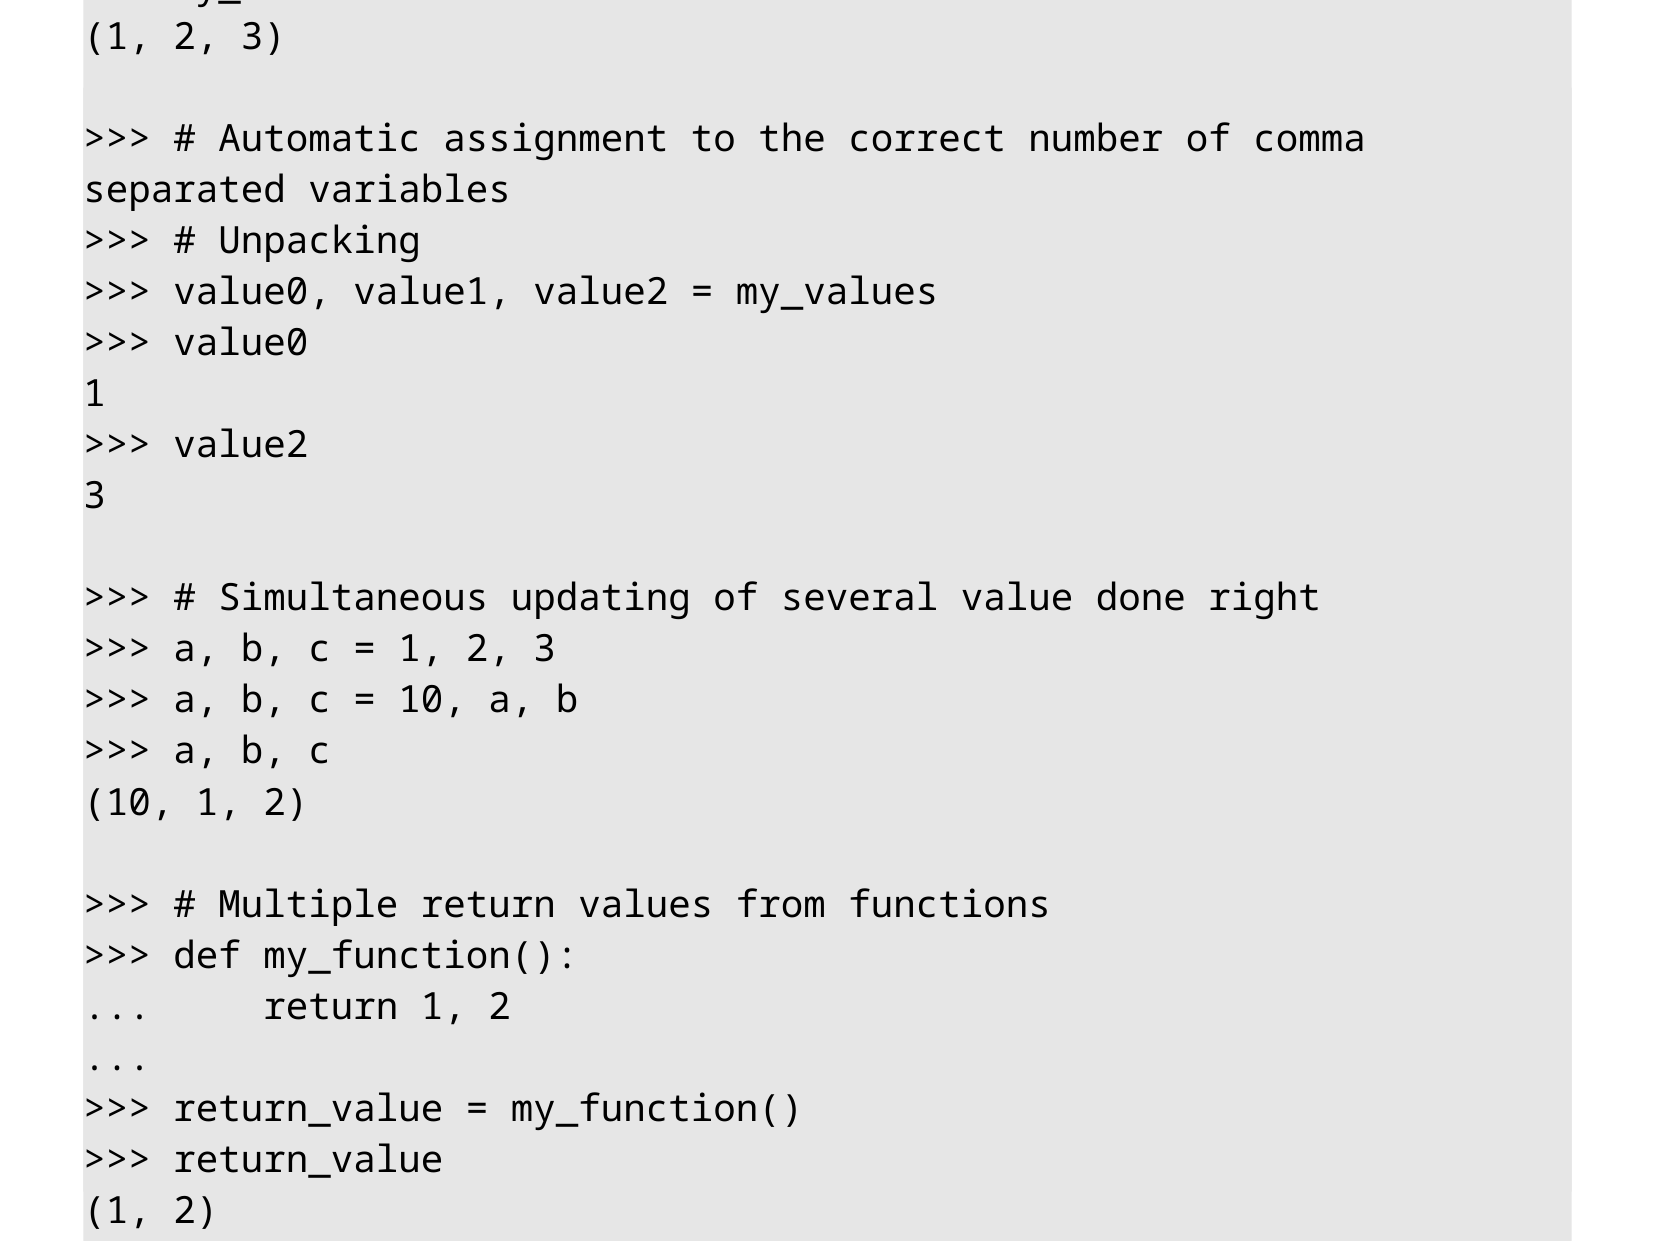

>>> # Multiple values separated by comma are automatically turned into a tuple
>>> # Packing
>>> my_values = 1, 2, 3
>>> my_values
(1, 2, 3)
>>> # Automatic assignment to the correct number of comma separated variables
>>> # Unpacking
>>> value0, value1, value2 = my_values
>>> value0
1
>>> value2
3
>>> # Simultaneous updating of several value done right
>>> a, b, c = 1, 2, 3
>>> a, b, c = 10, a, b
>>> a, b, c
(10, 1, 2)
>>> # Multiple return values from functions
>>> def my_function():
... return 1, 2
...
>>> return_value = my_function()
>>> return_value
(1, 2)
>>> return_value0, return_value1 = my_function()
>>> return_value0
1
>>> return_value1
2
>>> # Multiple values seperated by comma are automatically turned into a tuple
>>> my_values = 1, 2, 3
>>> my_values
(1, 2, 3)